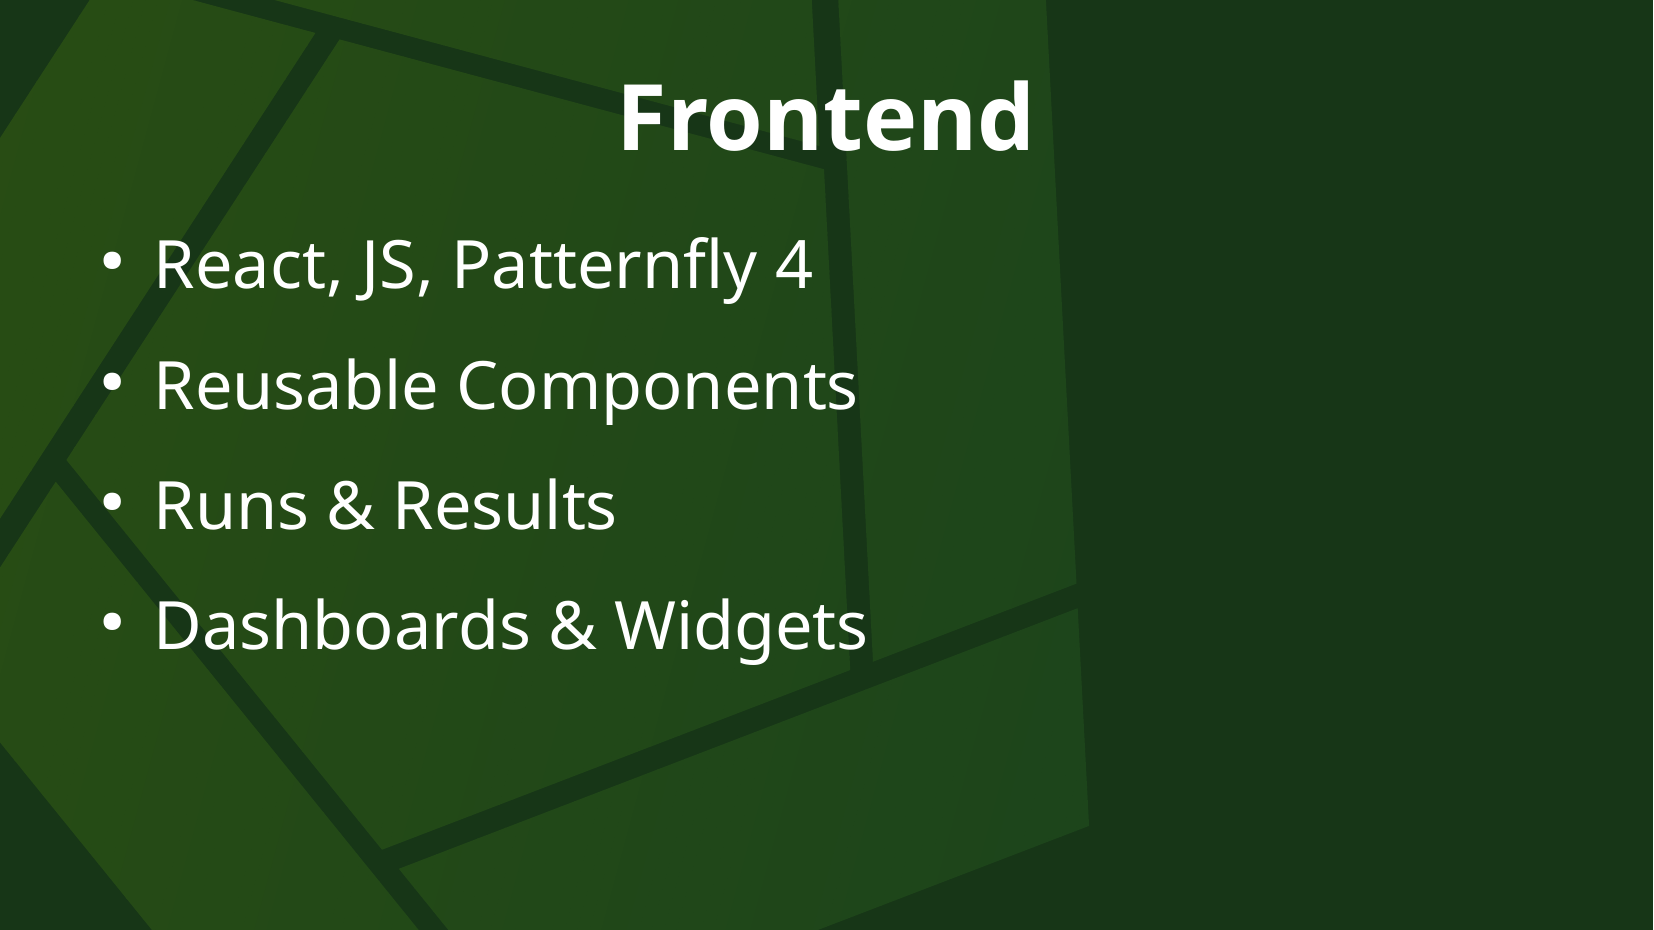

# Frontend
React, JS, Patternfly 4
Reusable Components
Runs & Results
Dashboards & Widgets